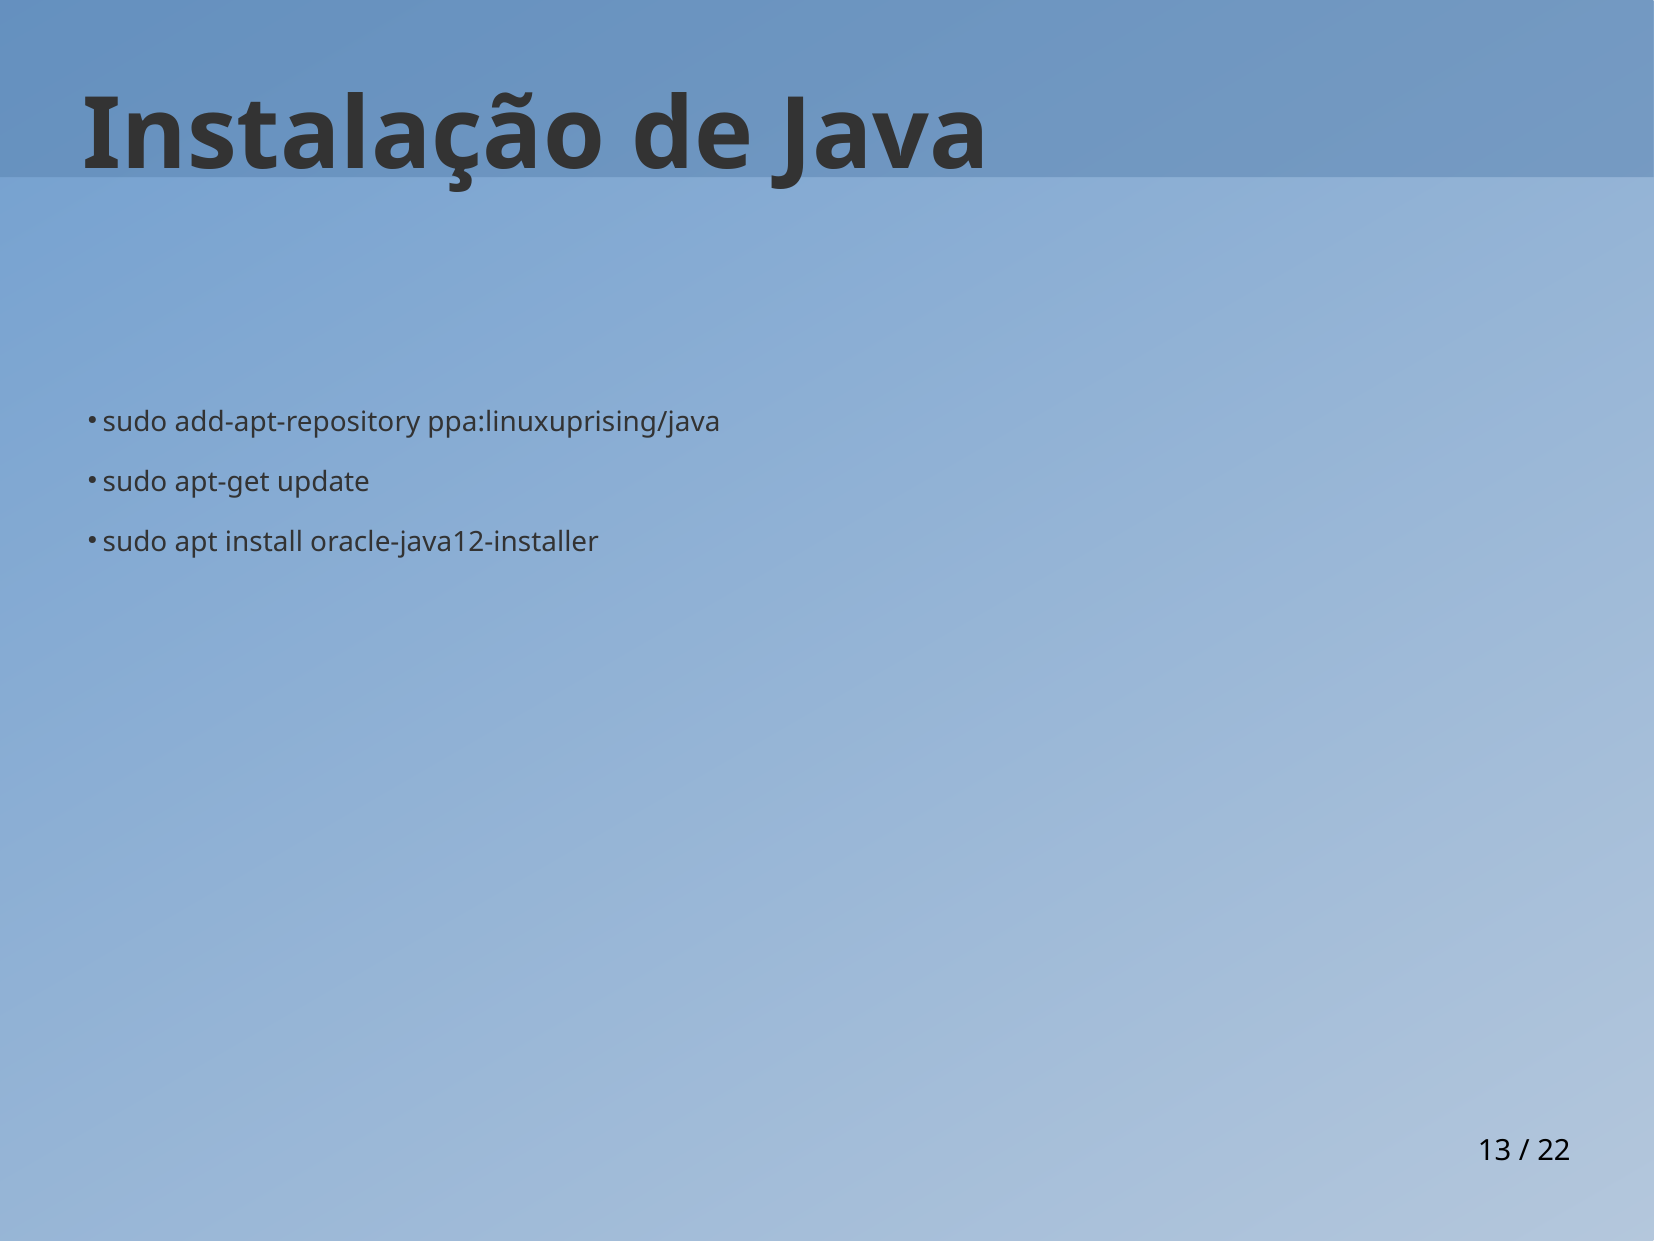

# Instalação de Java
sudo add-apt-repository ppa:linuxuprising/java
sudo apt-get update
sudo apt install oracle-java12-installer
13